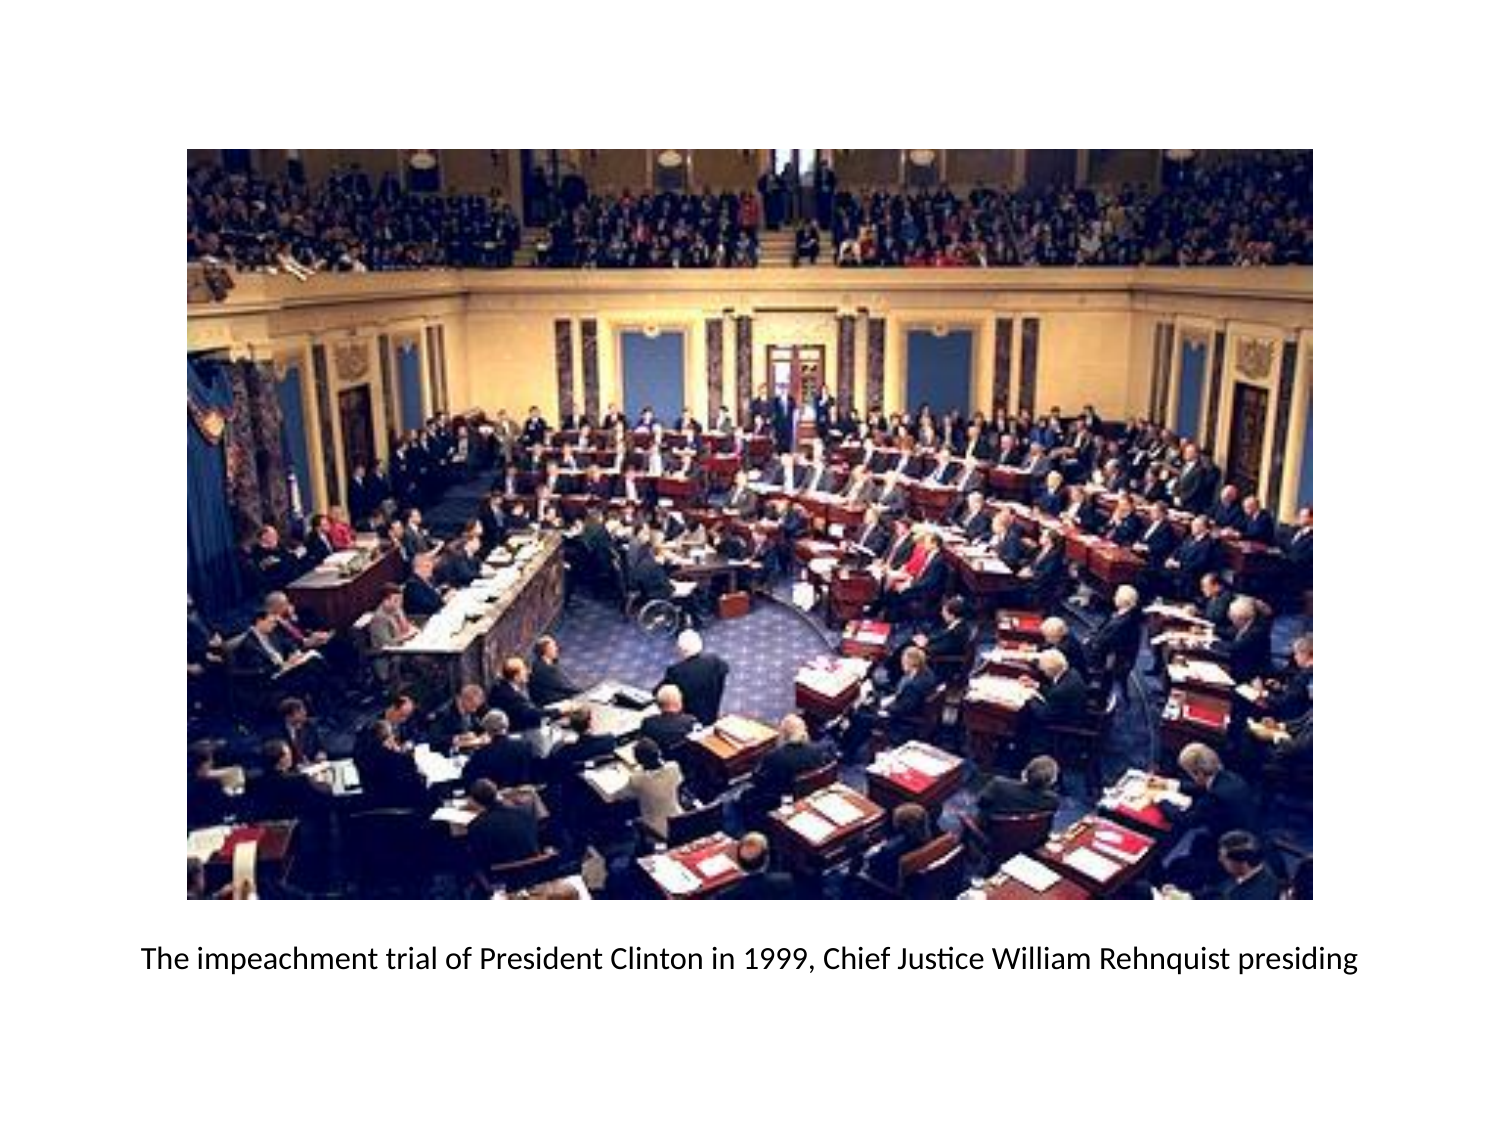

The impeachment trial of President Clinton in 1999, Chief Justice William Rehnquist presiding